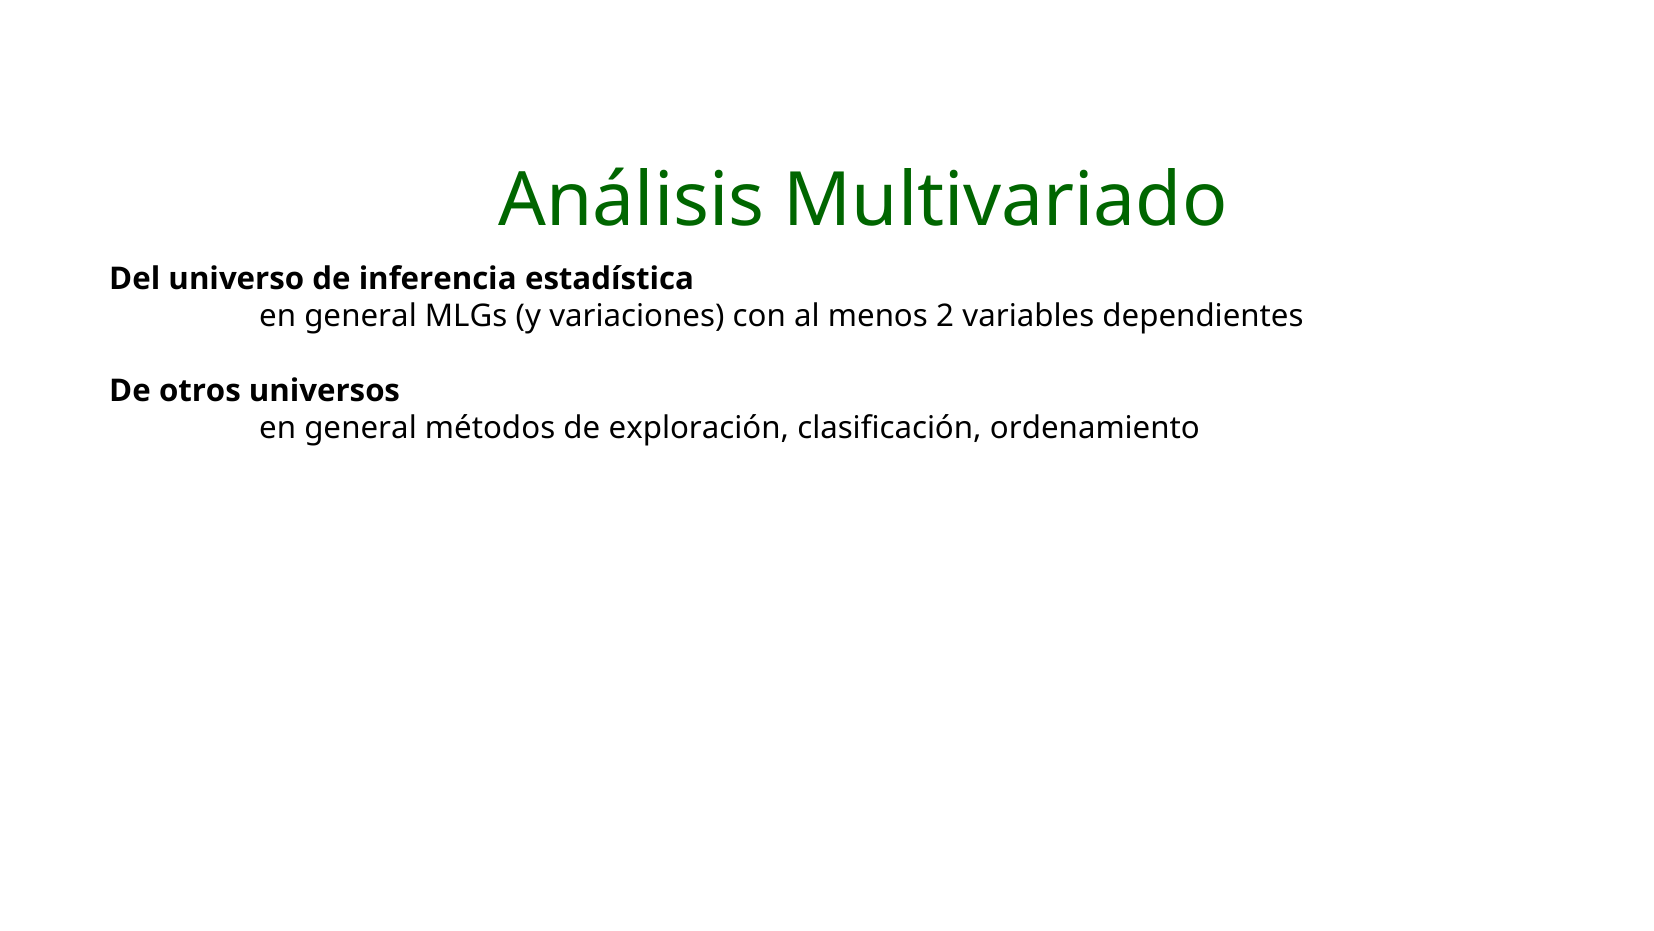

Análisis Multivariado
Del universo de inferencia estadística
	en general MLGs (y variaciones) con al menos 2 variables dependientes
De otros universos
	en general métodos de exploración, clasificación, ordenamiento